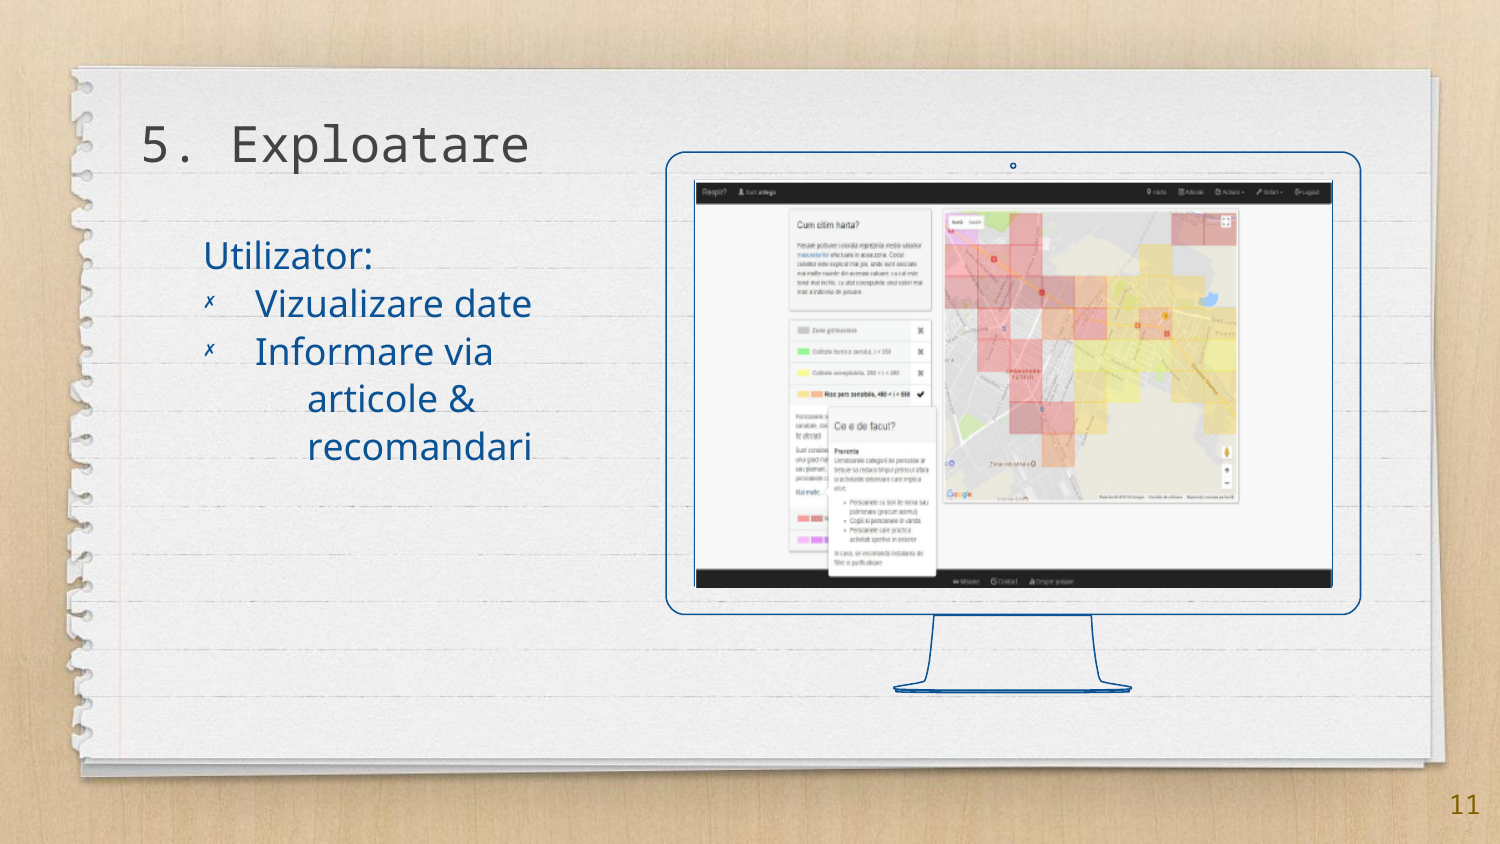

5. Exploatare
Place your screenshot here
# Utilizator:
Vizualizare date
Informare via articole & recomandari